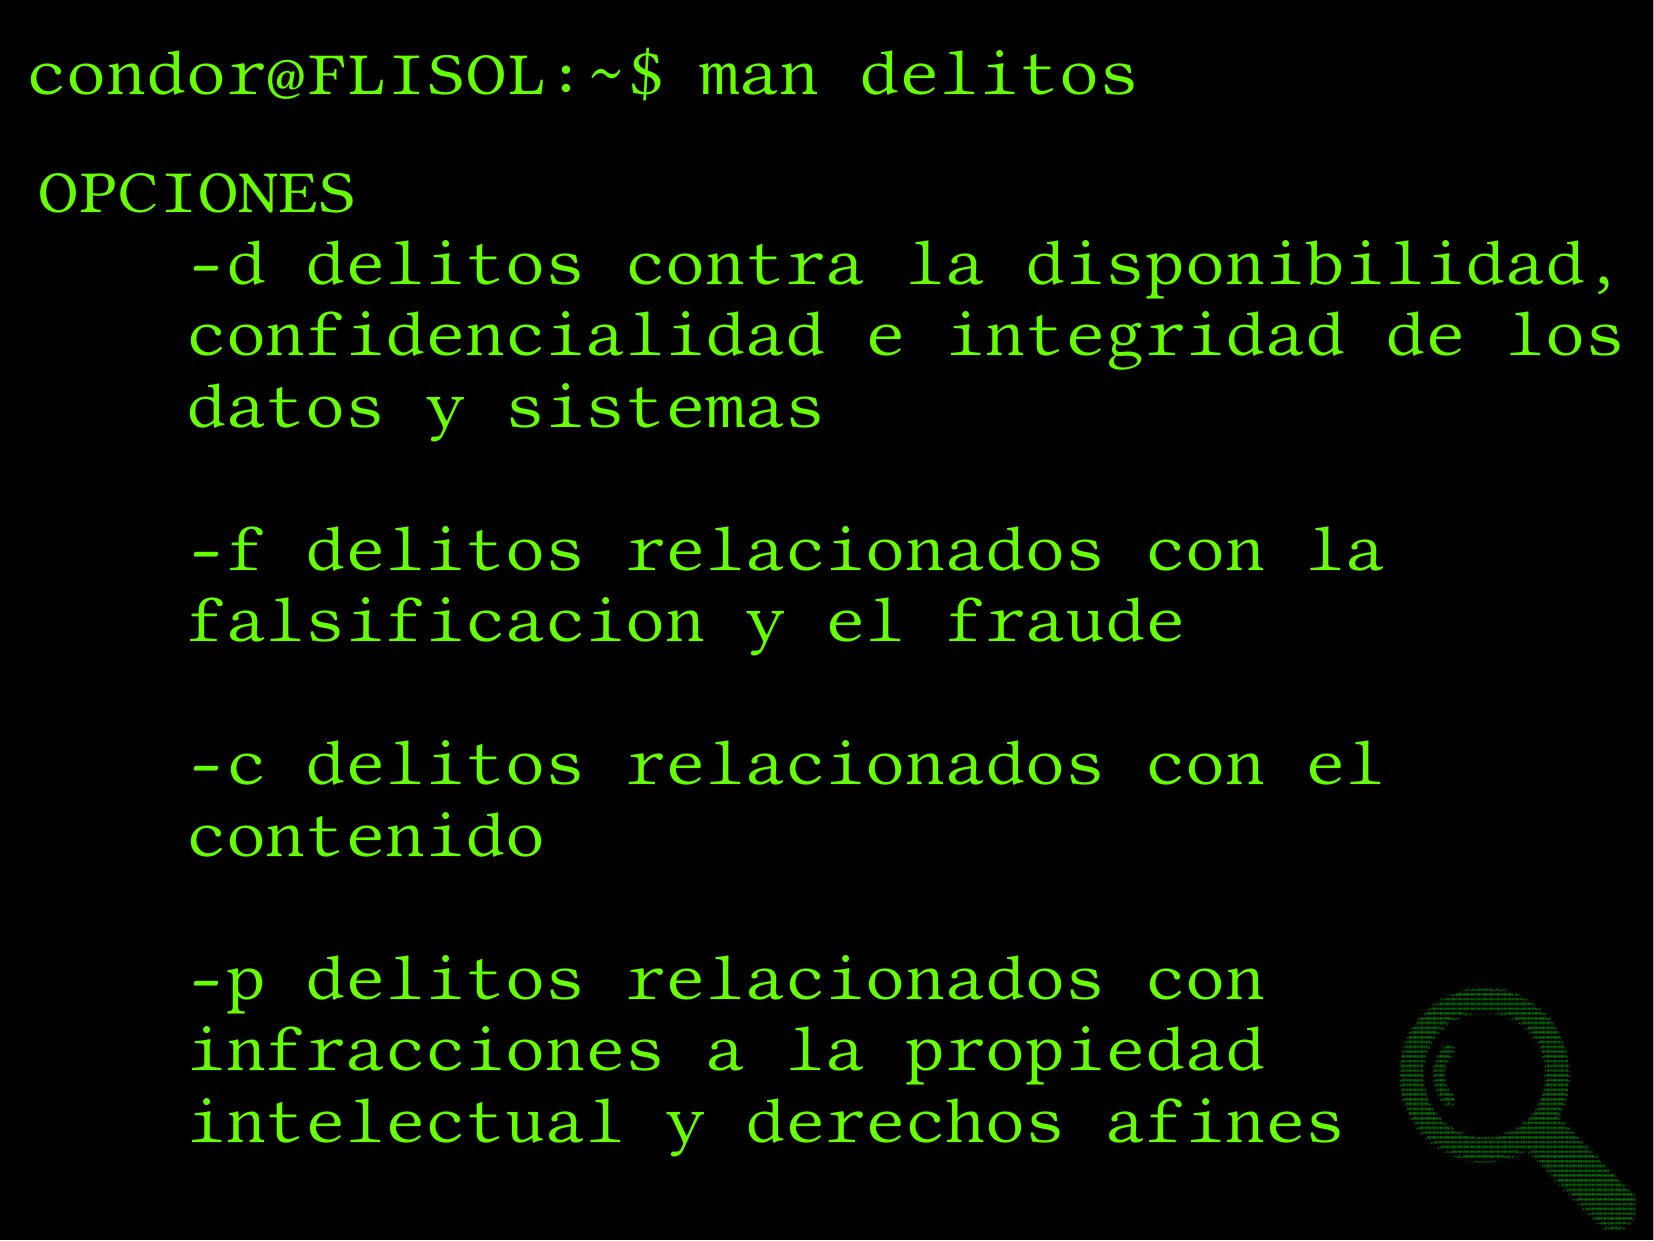

condor@FLISOL:~$
man delitos
OPCIONES
		-d delitos contra la disponibilidad, 		confidencialidad e integridad de los 		datos y sistemas
		-f delitos relacionados con la 					falsificacion y el fraude
		-c delitos relacionados con el 					contenido
		-p delitos relacionados con 						infracciones a la propiedad 						intelectual y derechos afines